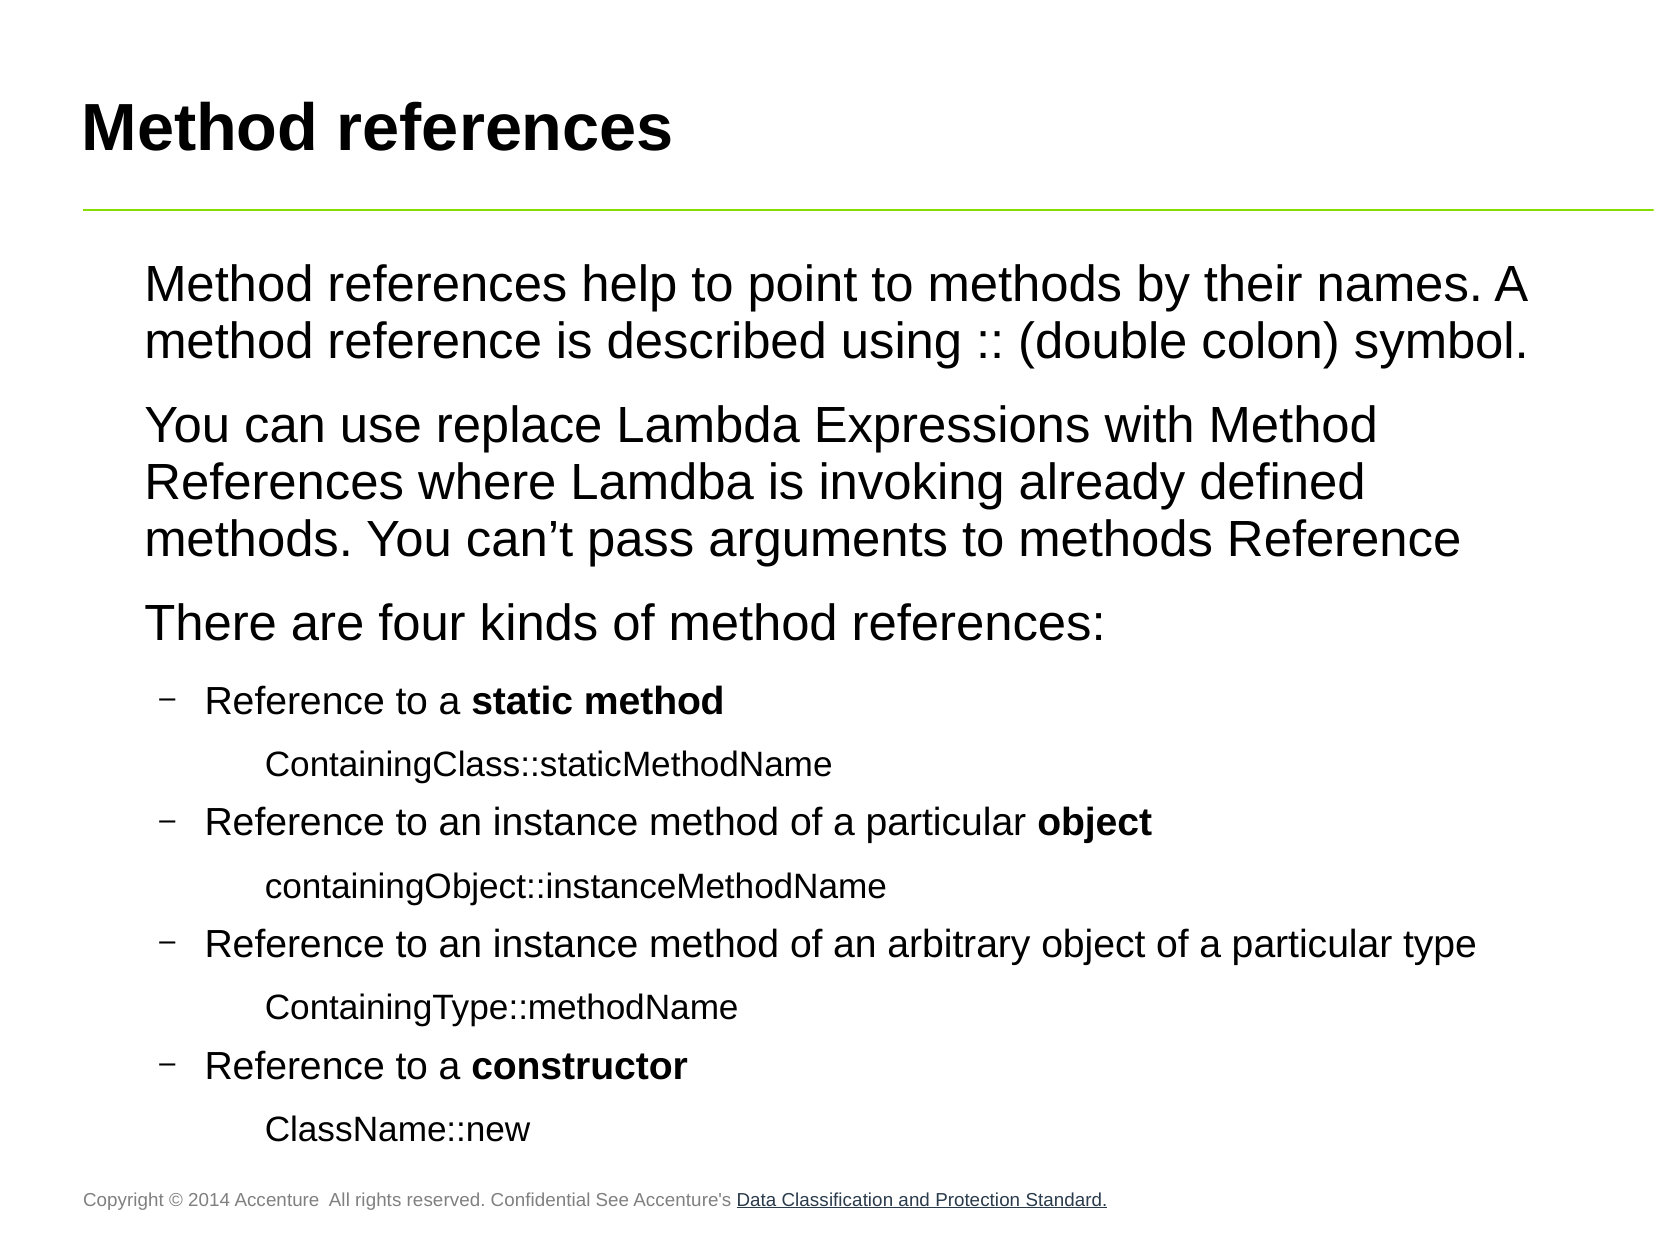

# Method references
Method references help to point to methods by their names. A method reference is described using :: (double colon) symbol.
You can use replace Lambda Expressions with Method References where Lamdba is invoking already defined methods. You can’t pass arguments to methods Reference
There are four kinds of method references:
Reference to a static method
ContainingClass::staticMethodName
Reference to an instance method of a particular object
containingObject::instanceMethodName
Reference to an instance method of an arbitrary object of a particular type
ContainingType::methodName
Reference to a constructor
ClassName::new